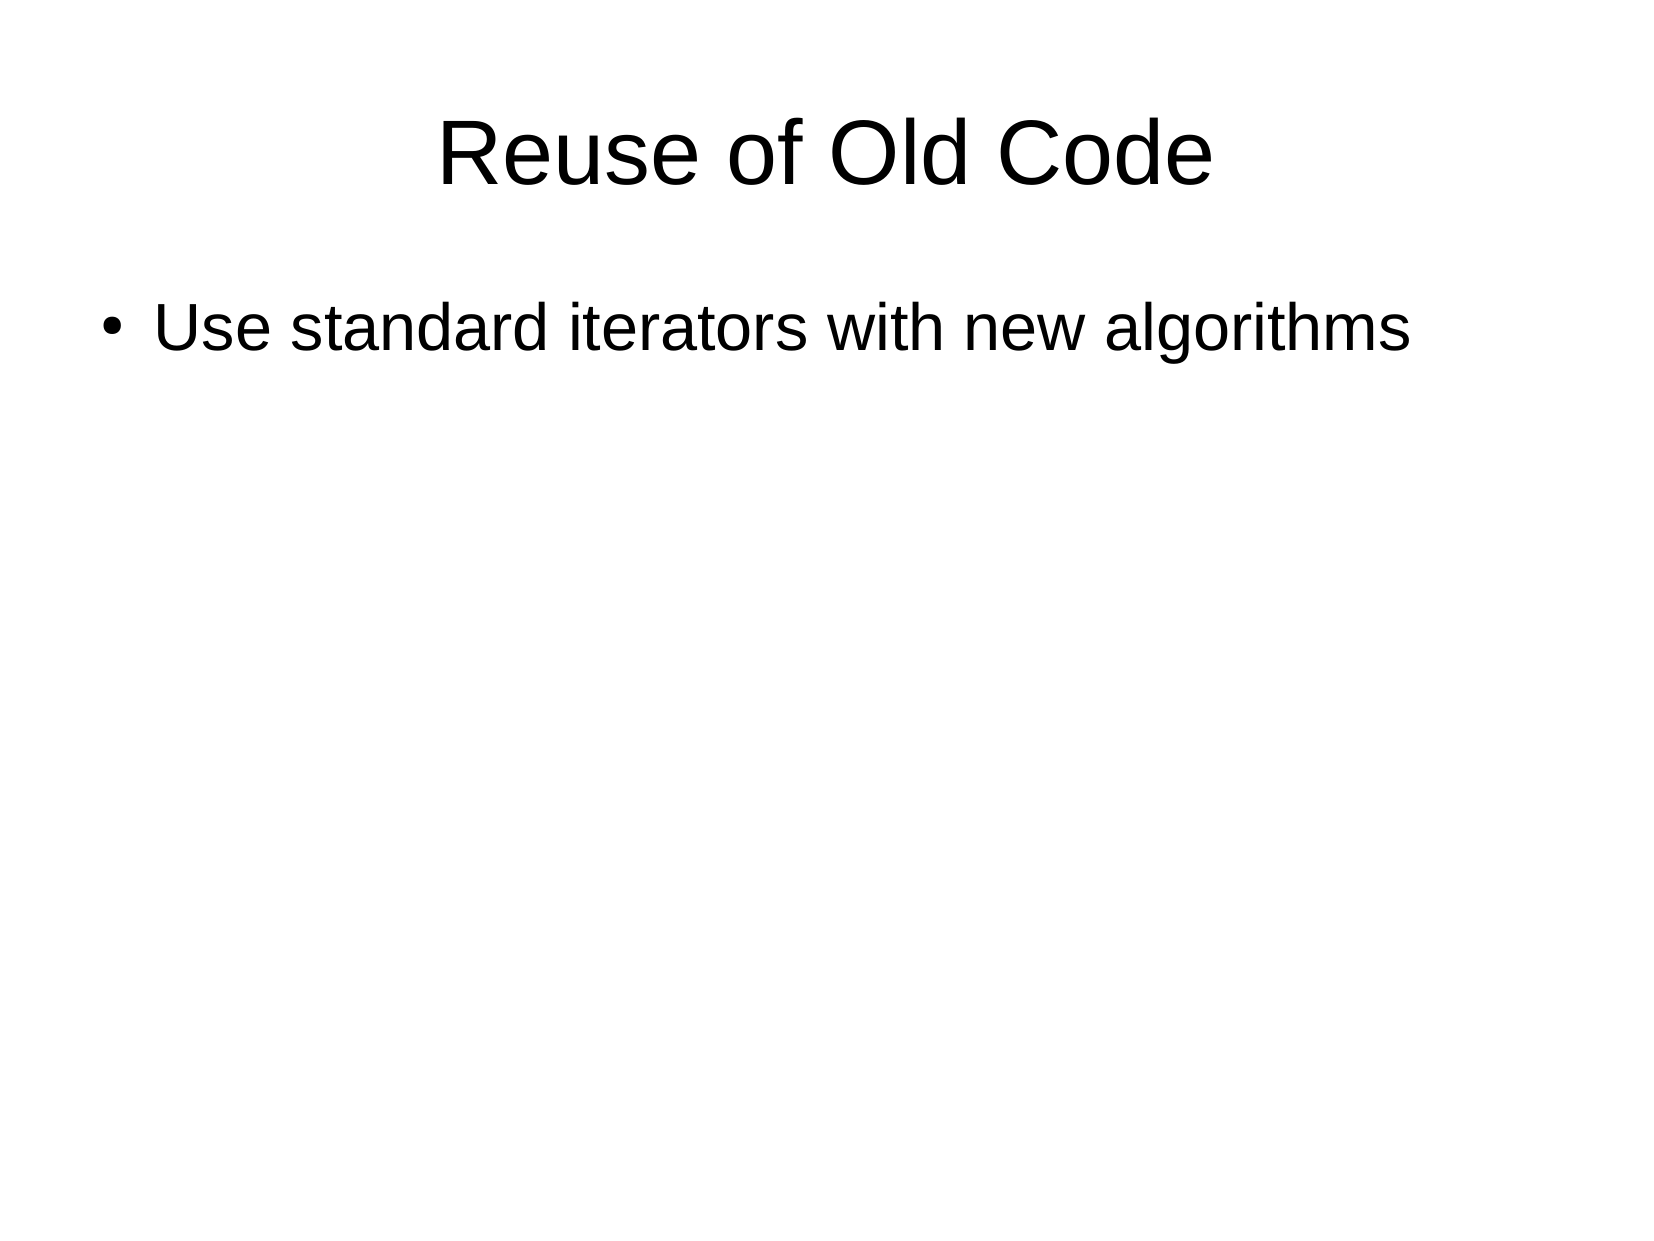

# Reuse of Old Code
Use standard iterators with new algorithms